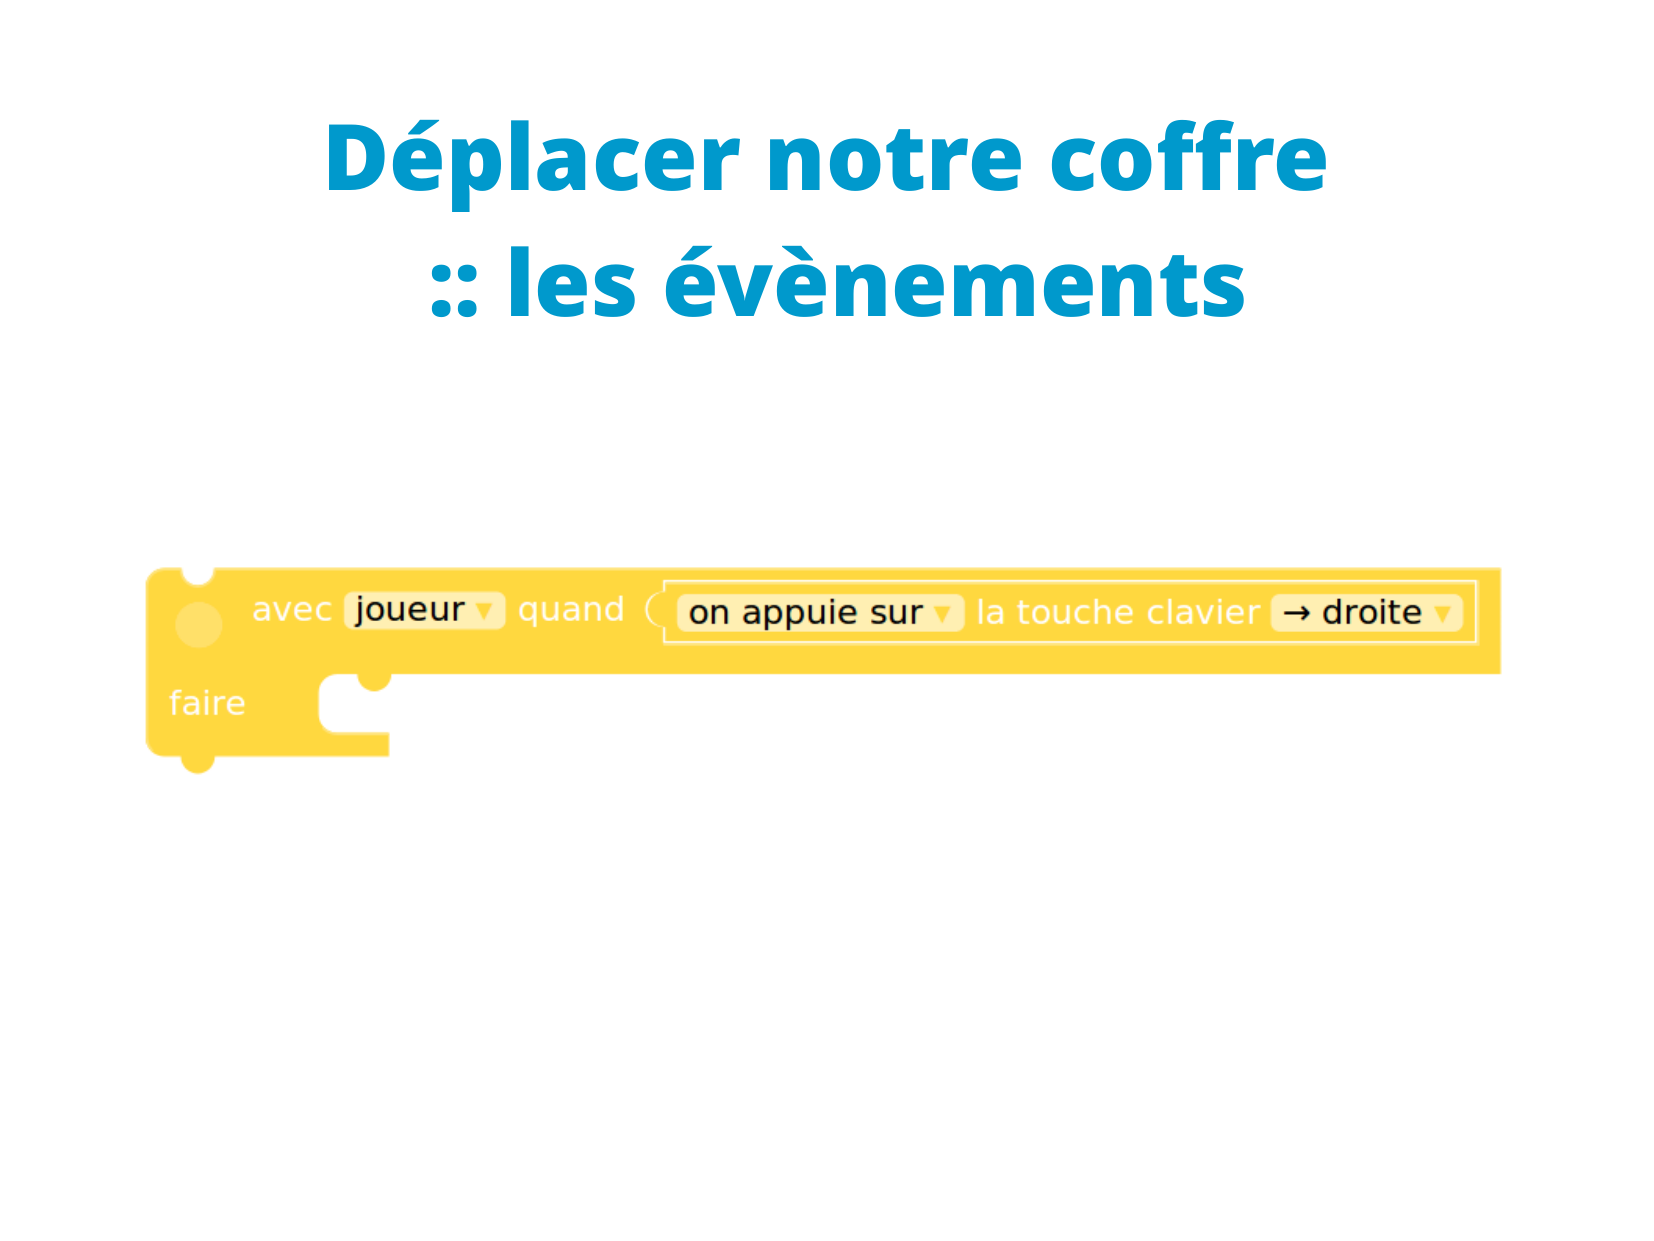

# Déplacer notre coffre  :: les évènements